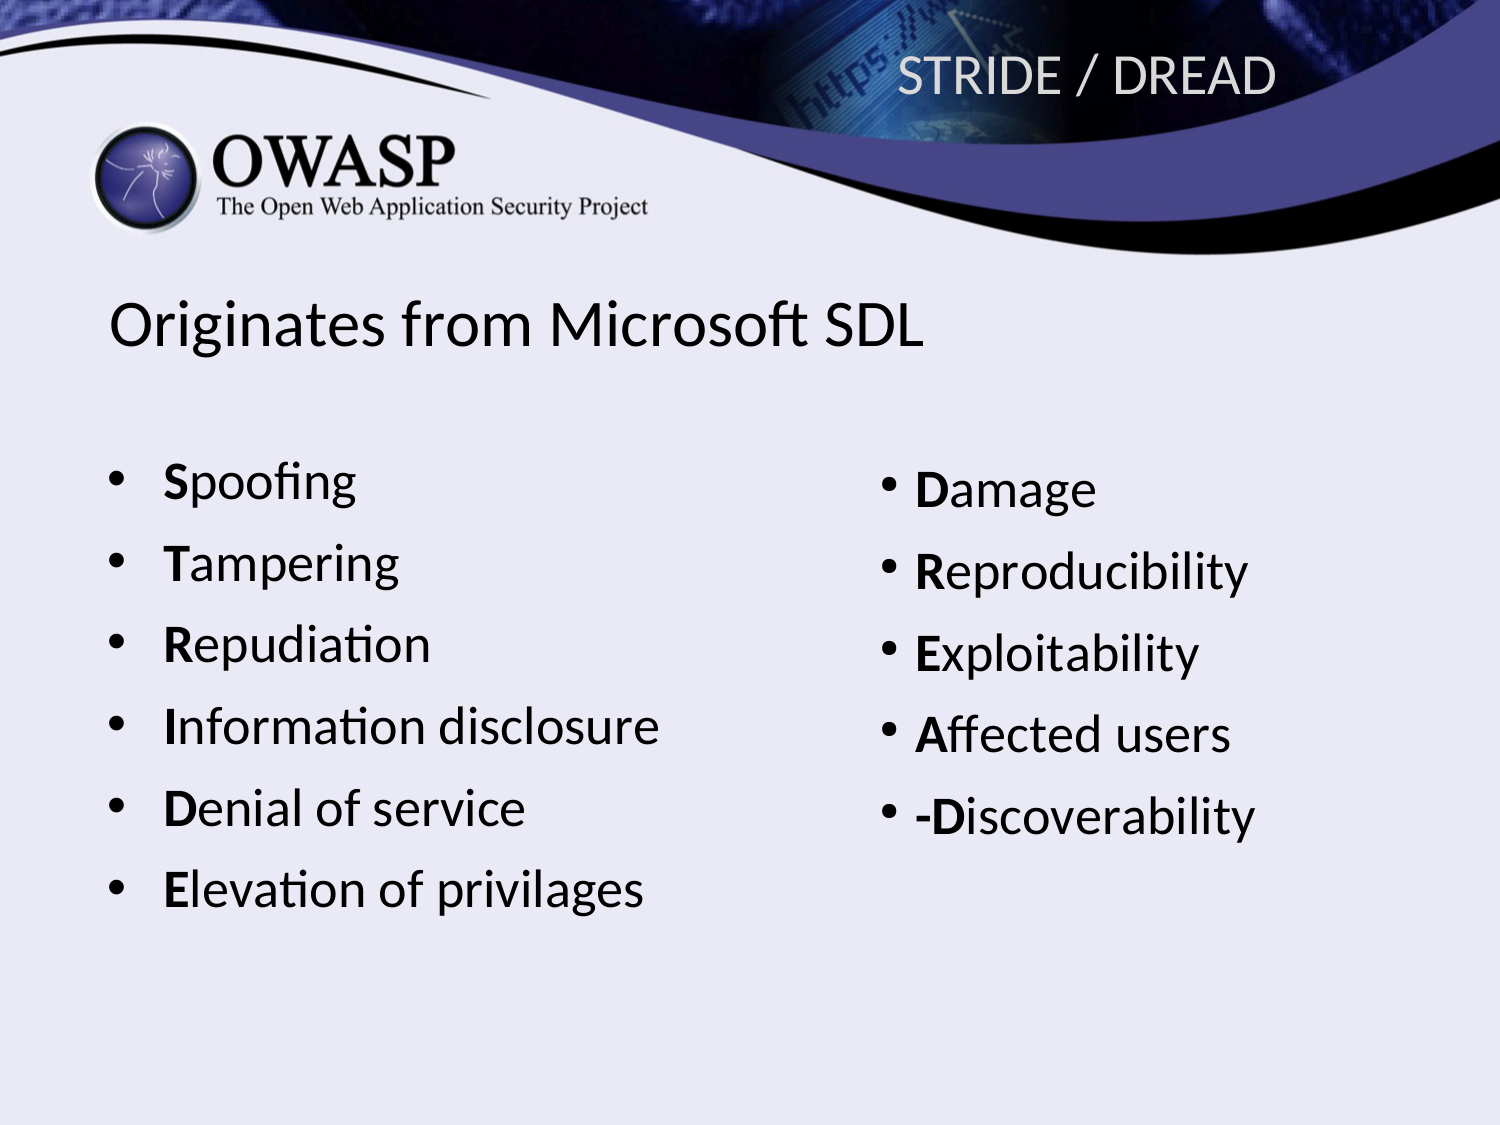

STRIDE / DREAD
#
Originates from Microsoft SDL
Spoofing
Tampering
Repudiation
Information disclosure
Denial of service
Elevation of privilages
Damage
Reproducibility
Exploitability
Affected users
-Discoverability